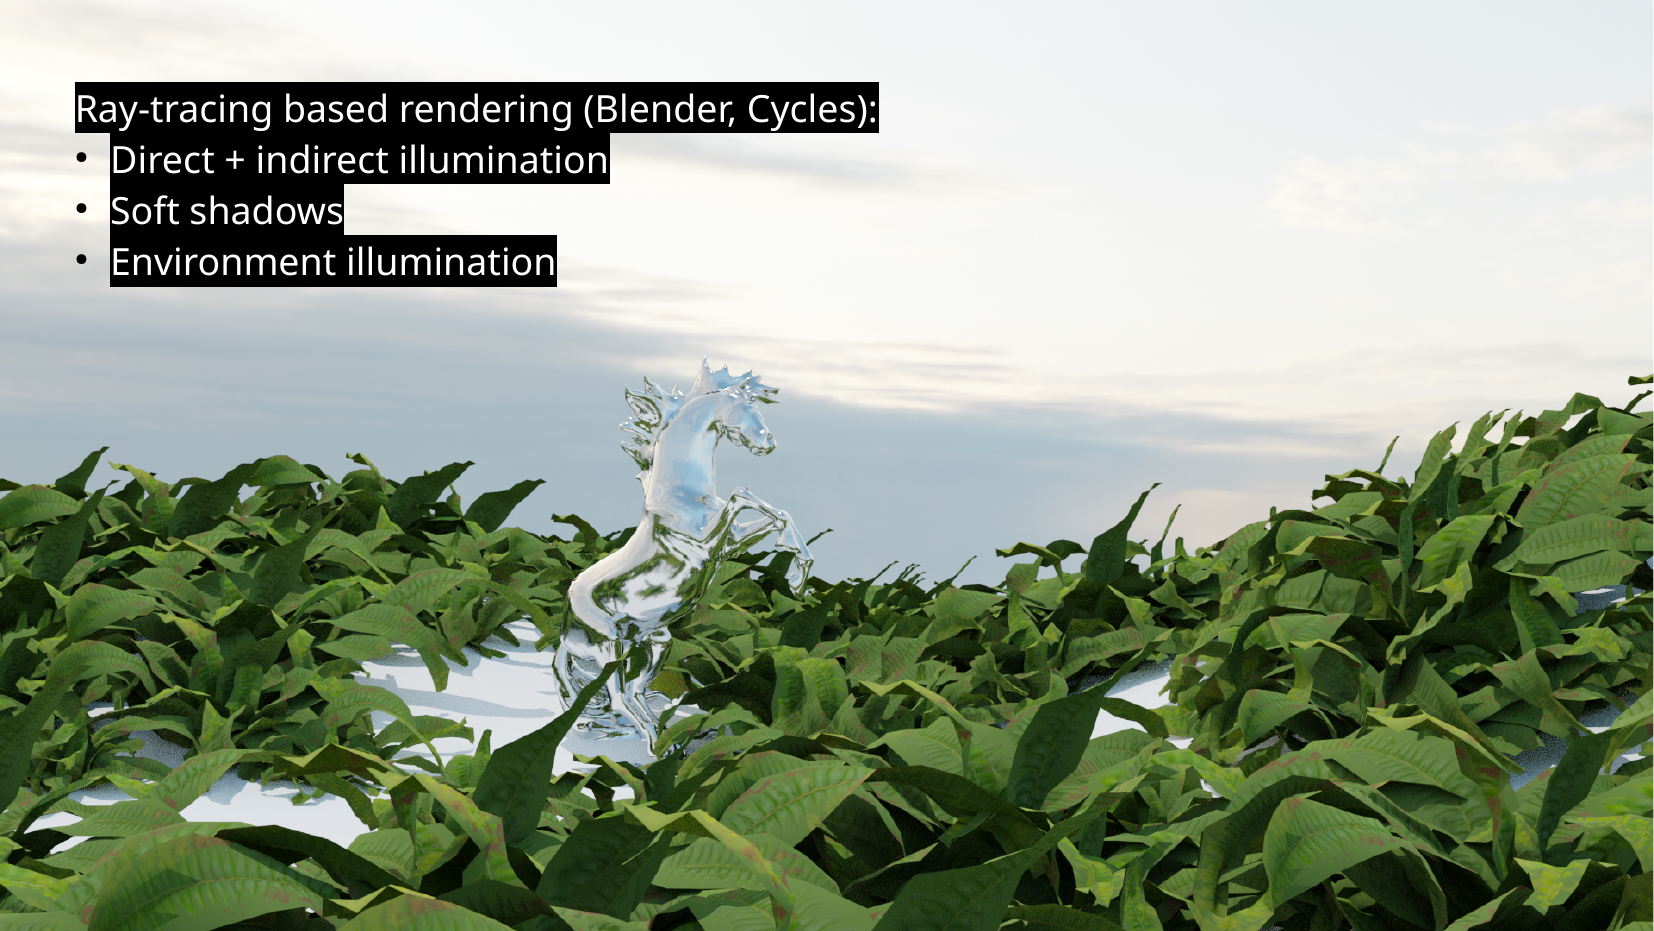

Ray-tracing based rendering (Blender, Cycles):
Direct + indirect illumination
Soft shadows
Environment illumination